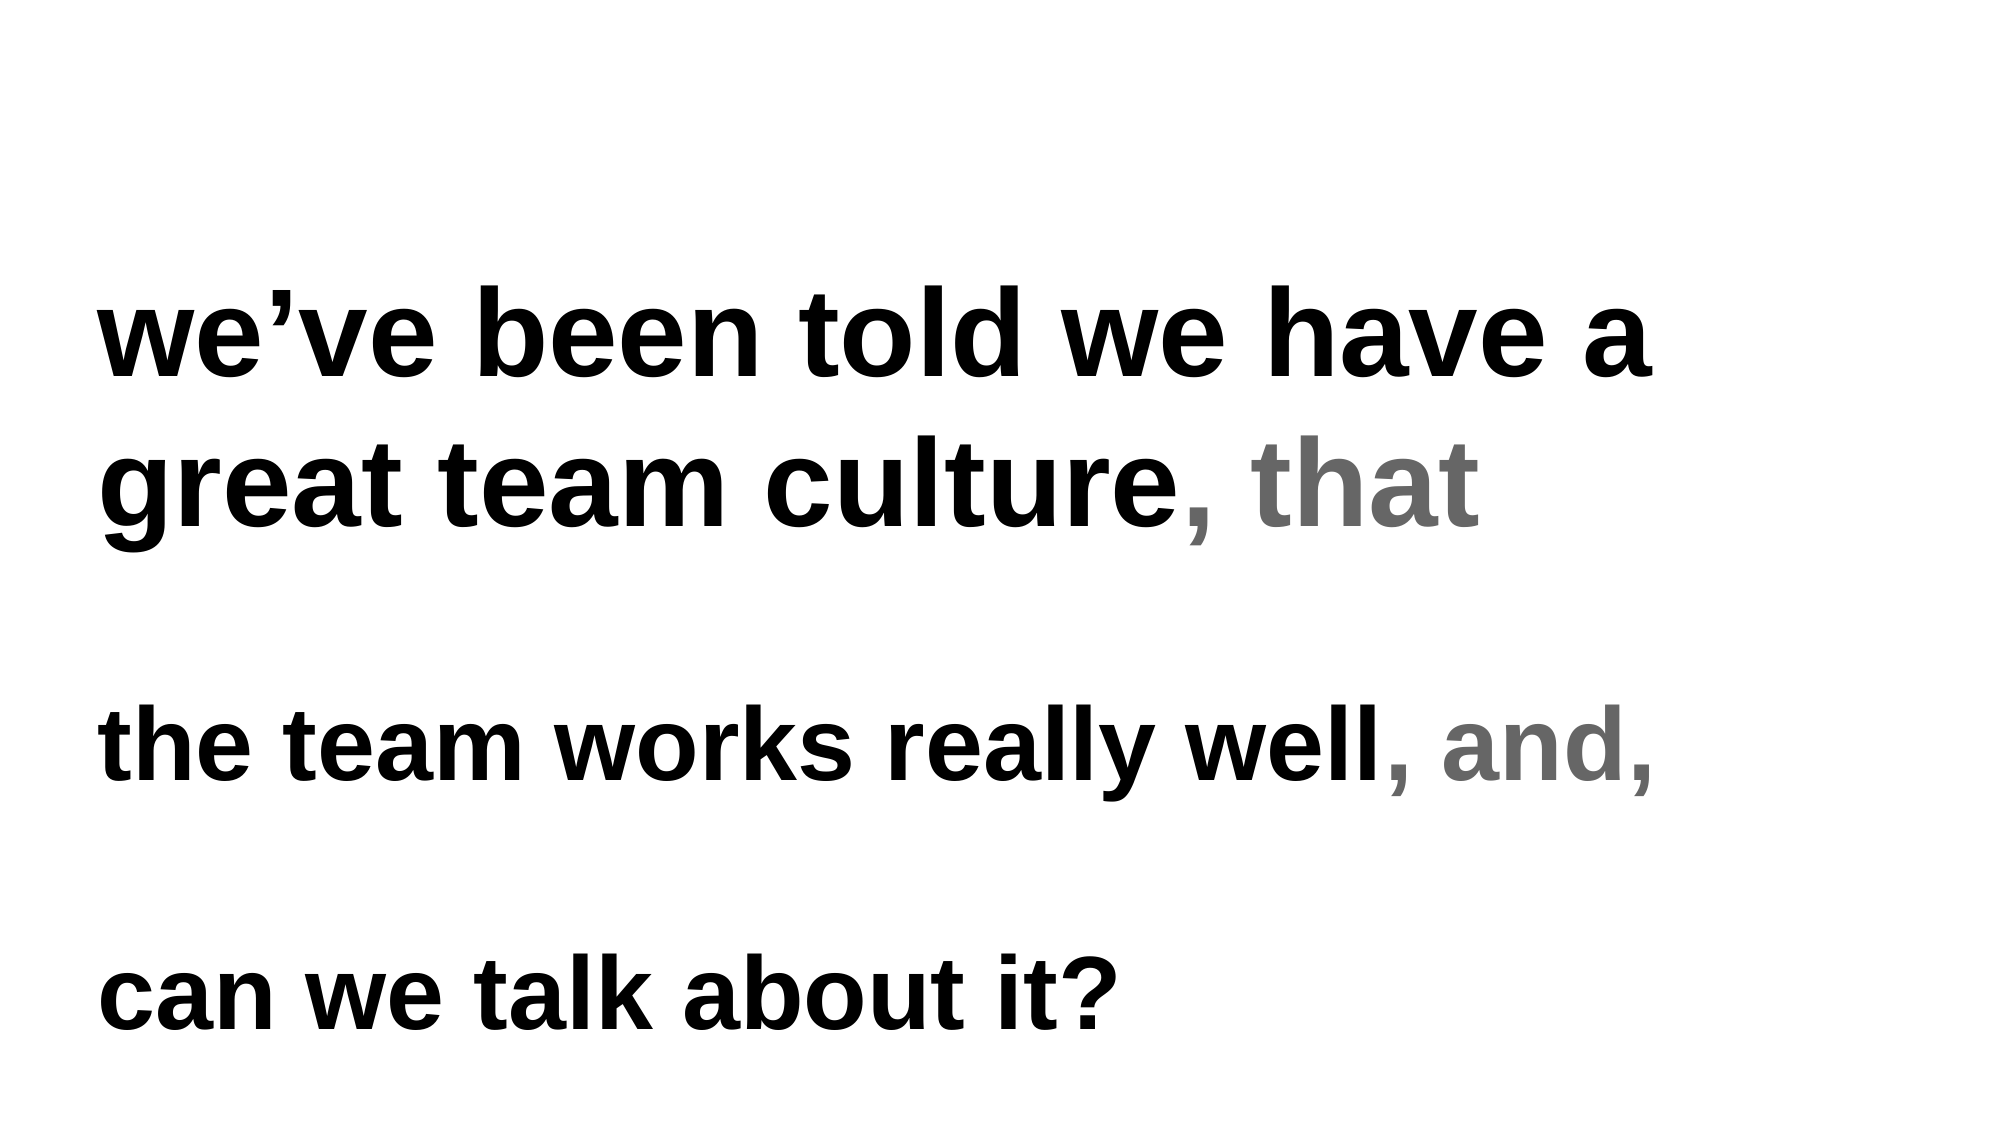

we’ve been told we have a great team culture, that
the team works really well, and,
can we talk about it?